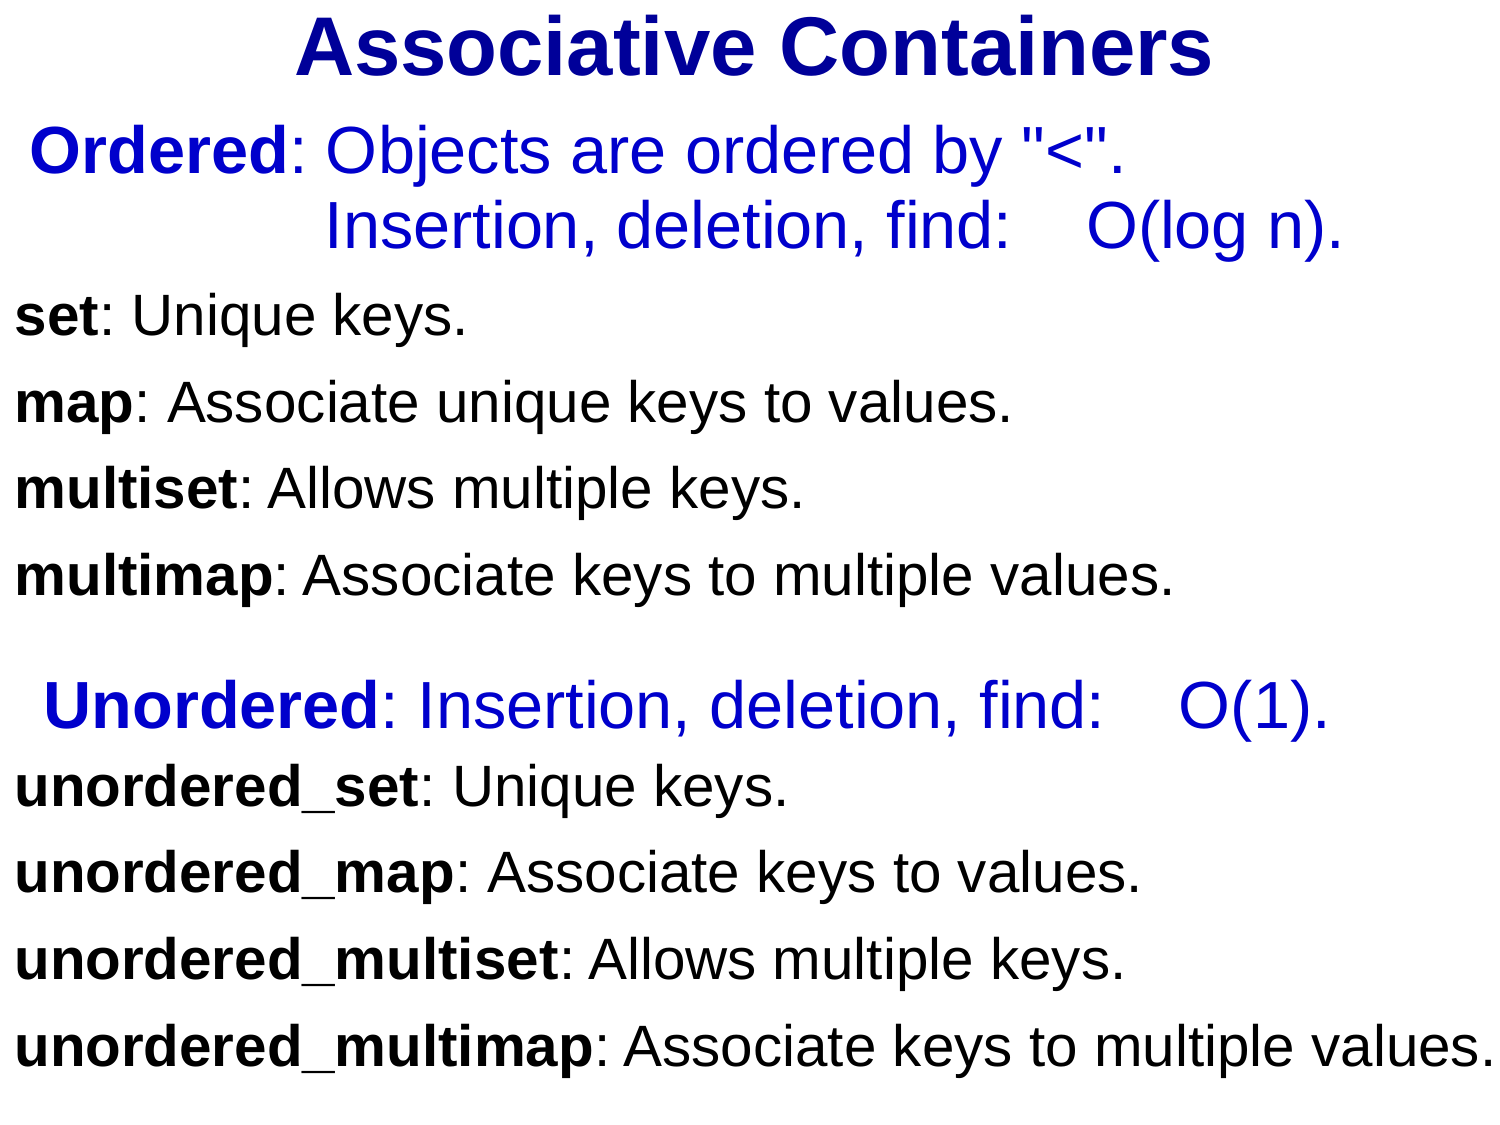

# Associative Containers
Ordered: Objects are ordered by "<".
 Insertion, deletion, find: O(log n).
set: Unique keys.
map: Associate unique keys to values.
multiset: Allows multiple keys.
multimap: Associate keys to multiple values.
Unordered: Insertion, deletion, find: O(1).
unordered_set: Unique keys.
unordered_map: Associate keys to values.
unordered_multiset: Allows multiple keys.
unordered_multimap: Associate keys to multiple values.